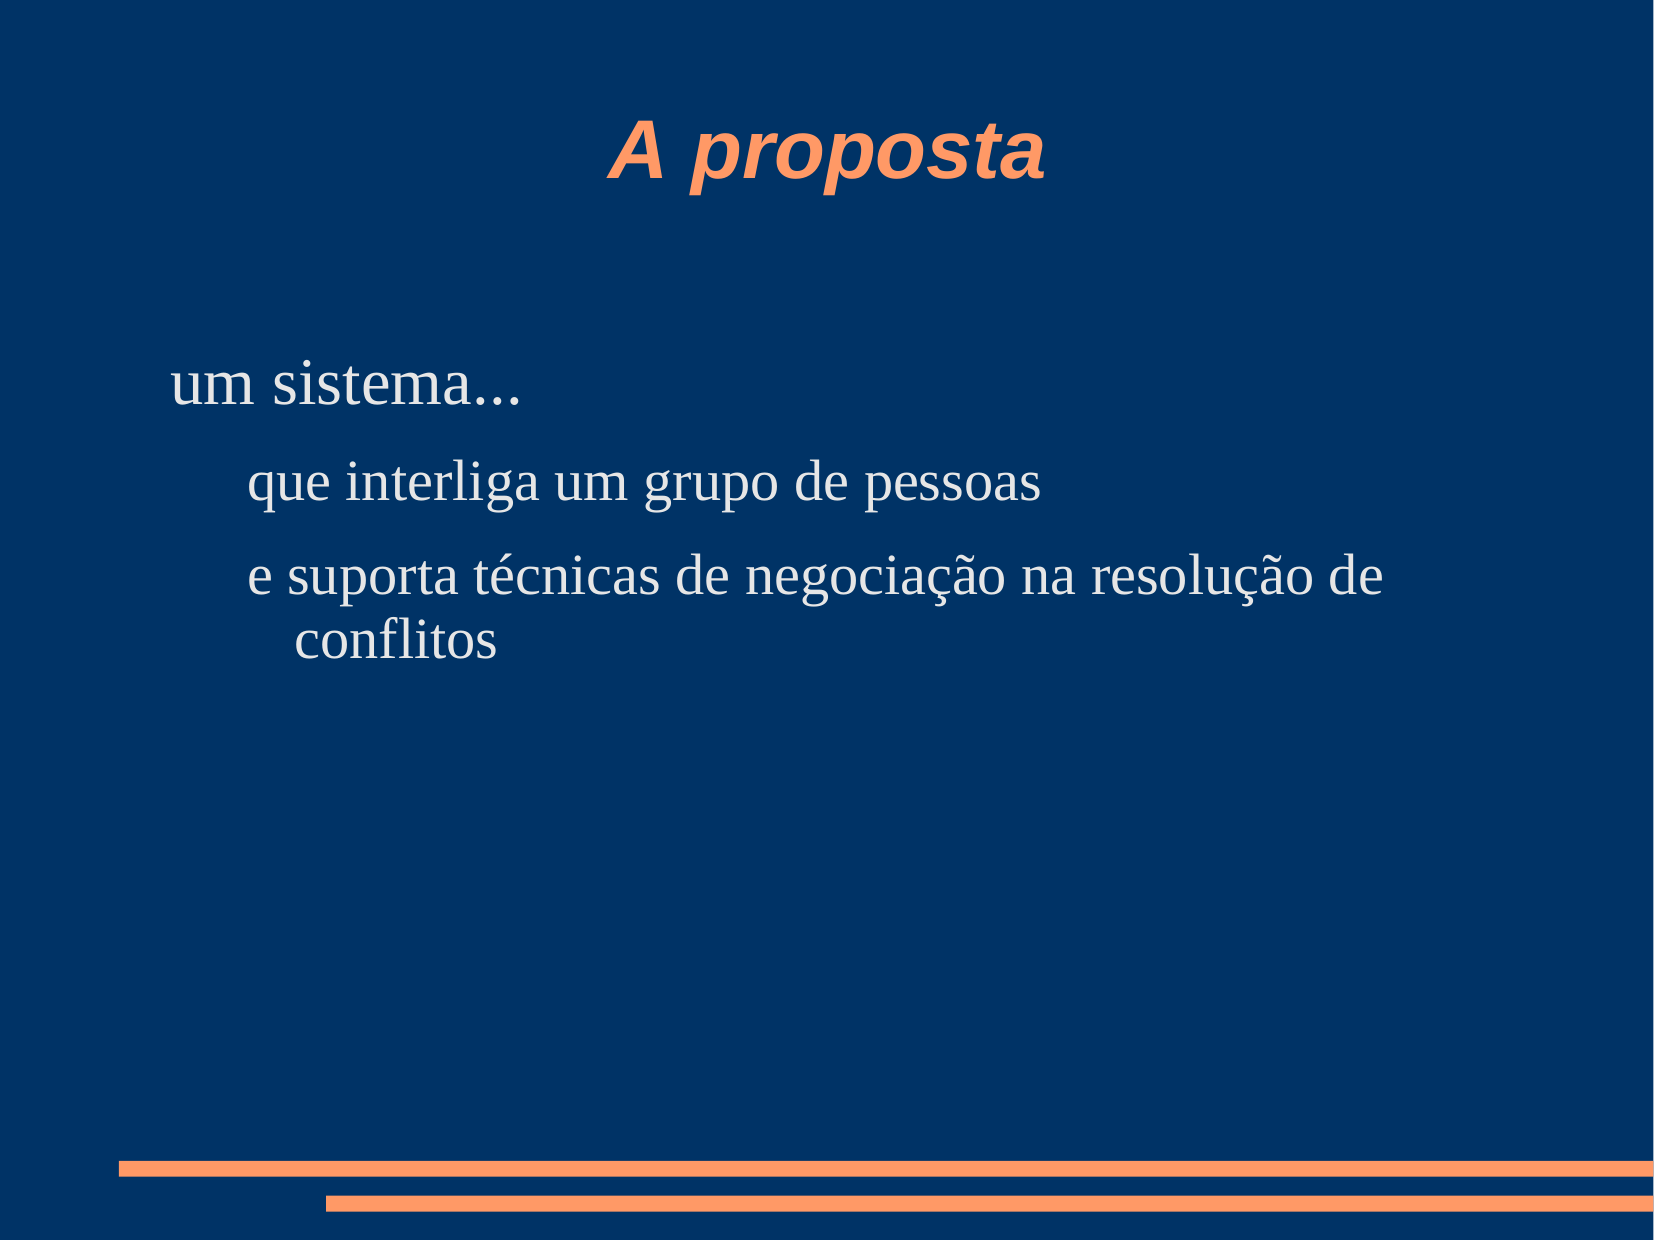

# A proposta
um sistema...
que interliga um grupo de pessoas
e suporta técnicas de negociação na resolução de conflitos